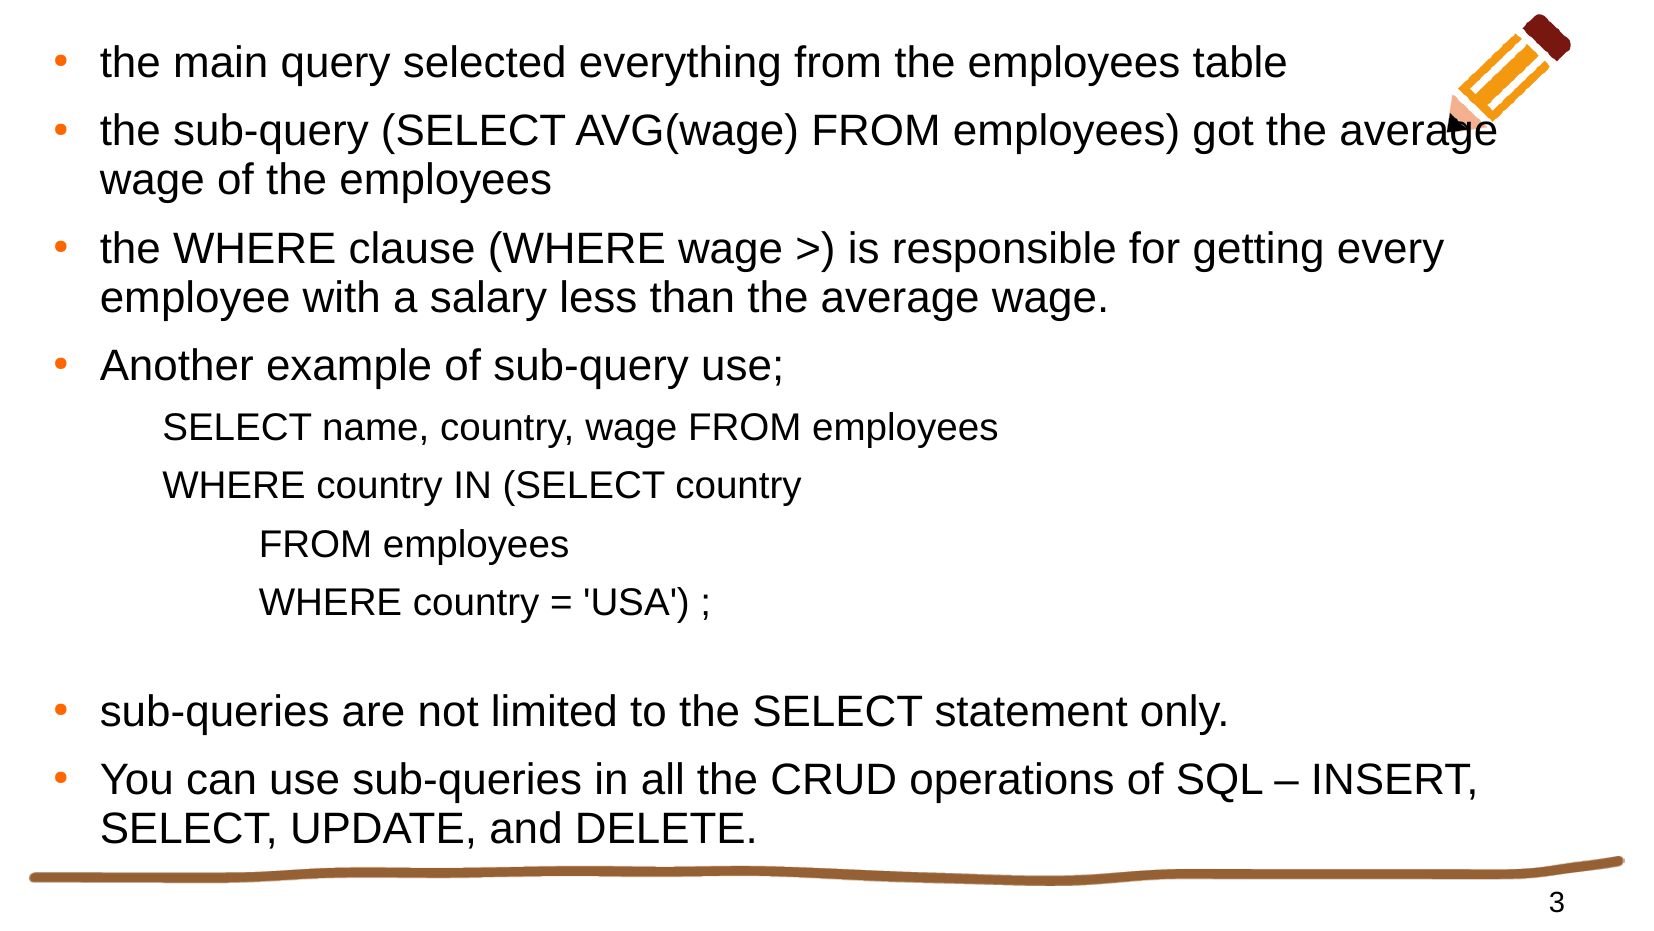

# the main query selected everything from the employees table
the sub-query (SELECT AVG(wage) FROM employees) got the average wage of the employees
the WHERE clause (WHERE wage >) is responsible for getting every employee with a salary less than the average wage.
Another example of sub-query use;
SELECT name, country, wage FROM employees
WHERE country IN (SELECT country
 FROM employees
 WHERE country = 'USA') ;
sub-queries are not limited to the SELECT statement only.
You can use sub-queries in all the CRUD operations of SQL – INSERT, SELECT, UPDATE, and DELETE.
3